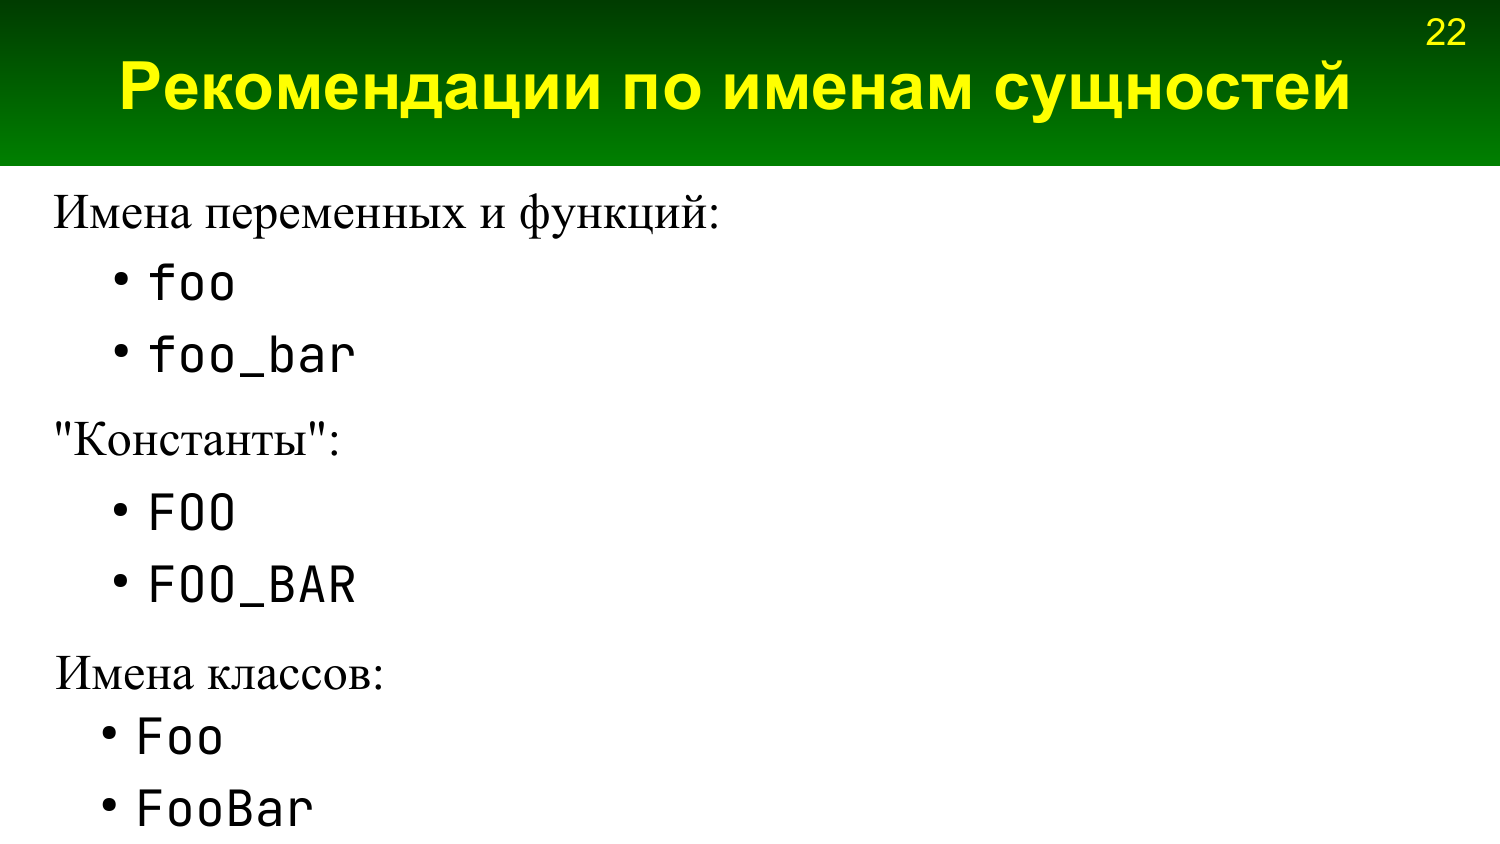

# Рекомендации по именам сущностей
Имена переменных и функций:
foo
foo_bar
"Константы":
FOO
FOO_BAR
Имена классов:
Foo
FooBar